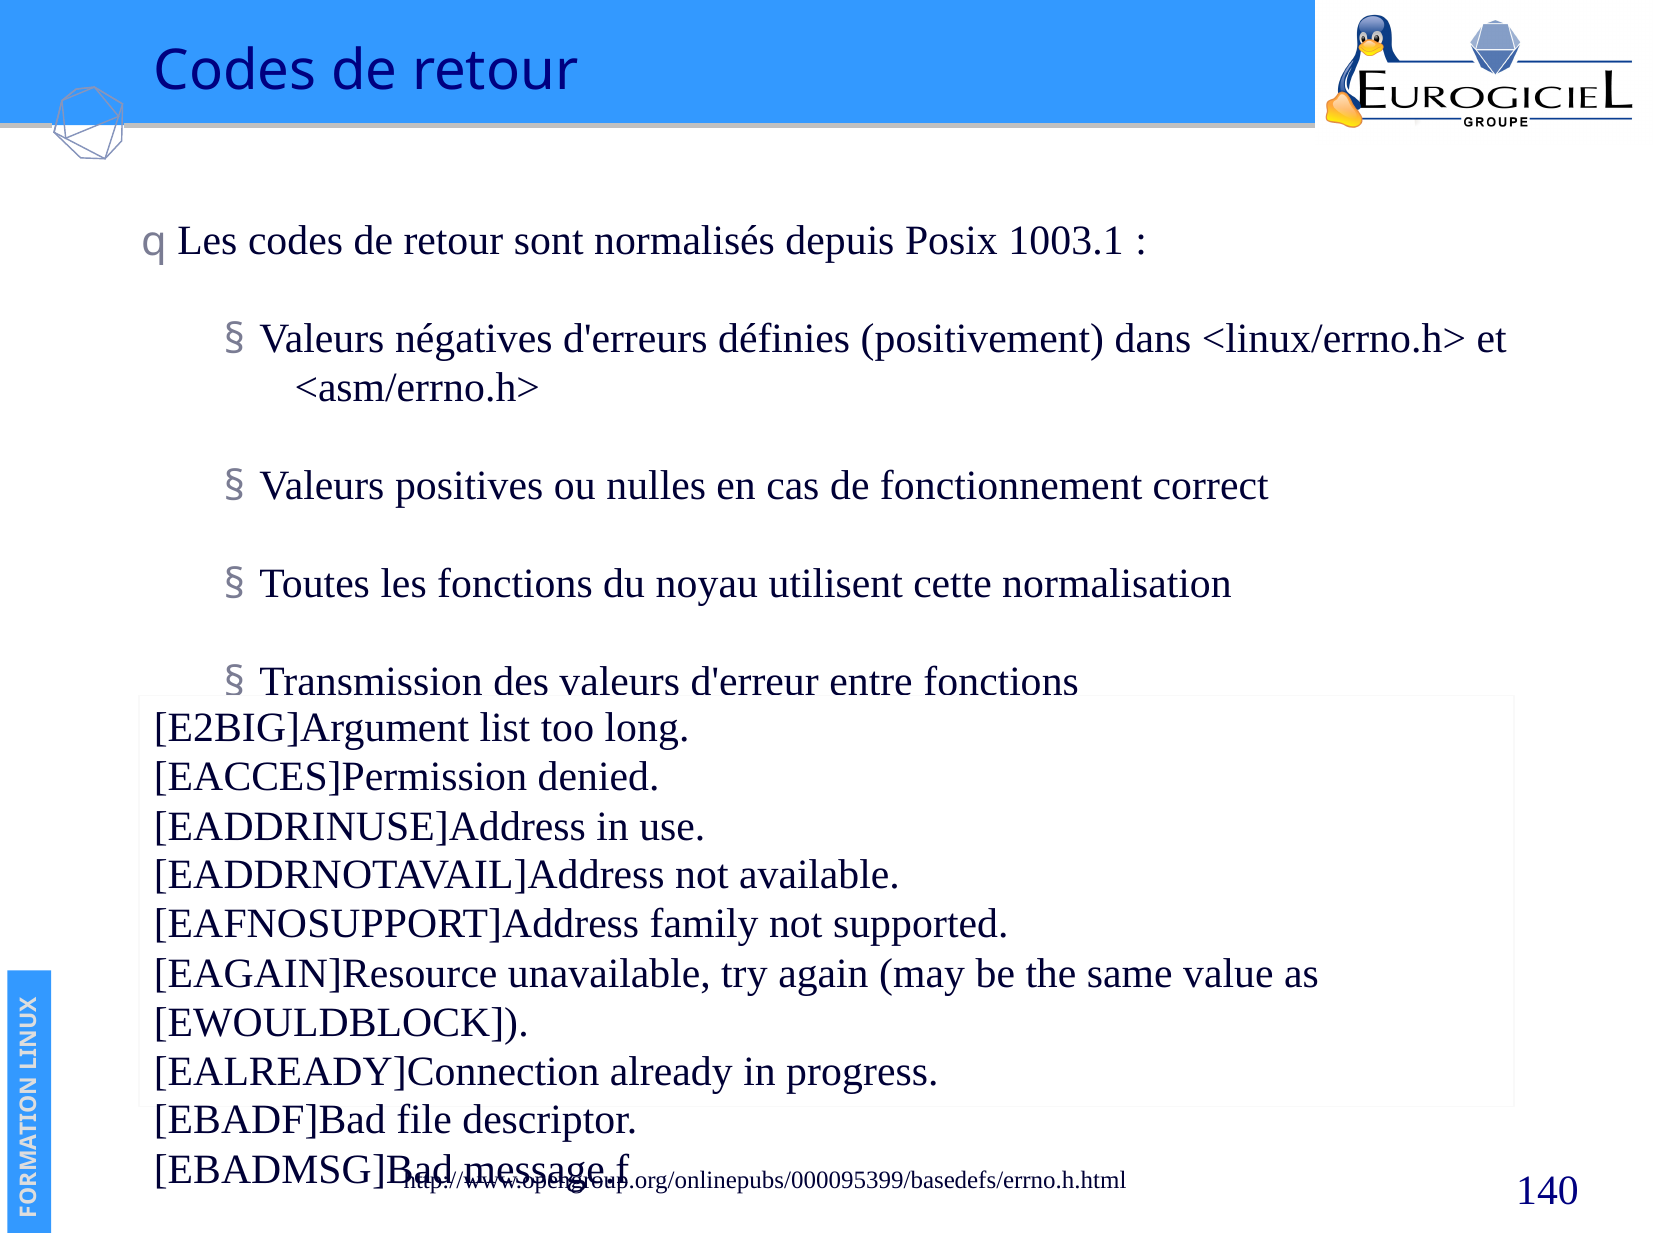

# Codes de retour
 Les codes de retour sont normalisés depuis Posix 1003.1 :
Valeurs négatives d'erreurs définies (positivement) dans <linux/errno.h> et <asm/errno.h>
Valeurs positives ou nulles en cas de fonctionnement correct
Toutes les fonctions du noyau utilisent cette normalisation
Transmission des valeurs d'erreur entre fonctions
 Extrait des valeurs :
[E2BIG]Argument list too long.
[EACCES]Permission denied.
[EADDRINUSE]Address in use.
[EADDRNOTAVAIL]Address not available.
[EAFNOSUPPORT]Address family not supported.
[EAGAIN]Resource unavailable, try again (may be the same value as
[EWOULDBLOCK]).
[EALREADY]Connection already in progress.
[EBADF]Bad file descriptor.
[EBADMSG]Bad message.f
http://www.opengroup.org/onlinepubs/000095399/basedefs/errno.h.html